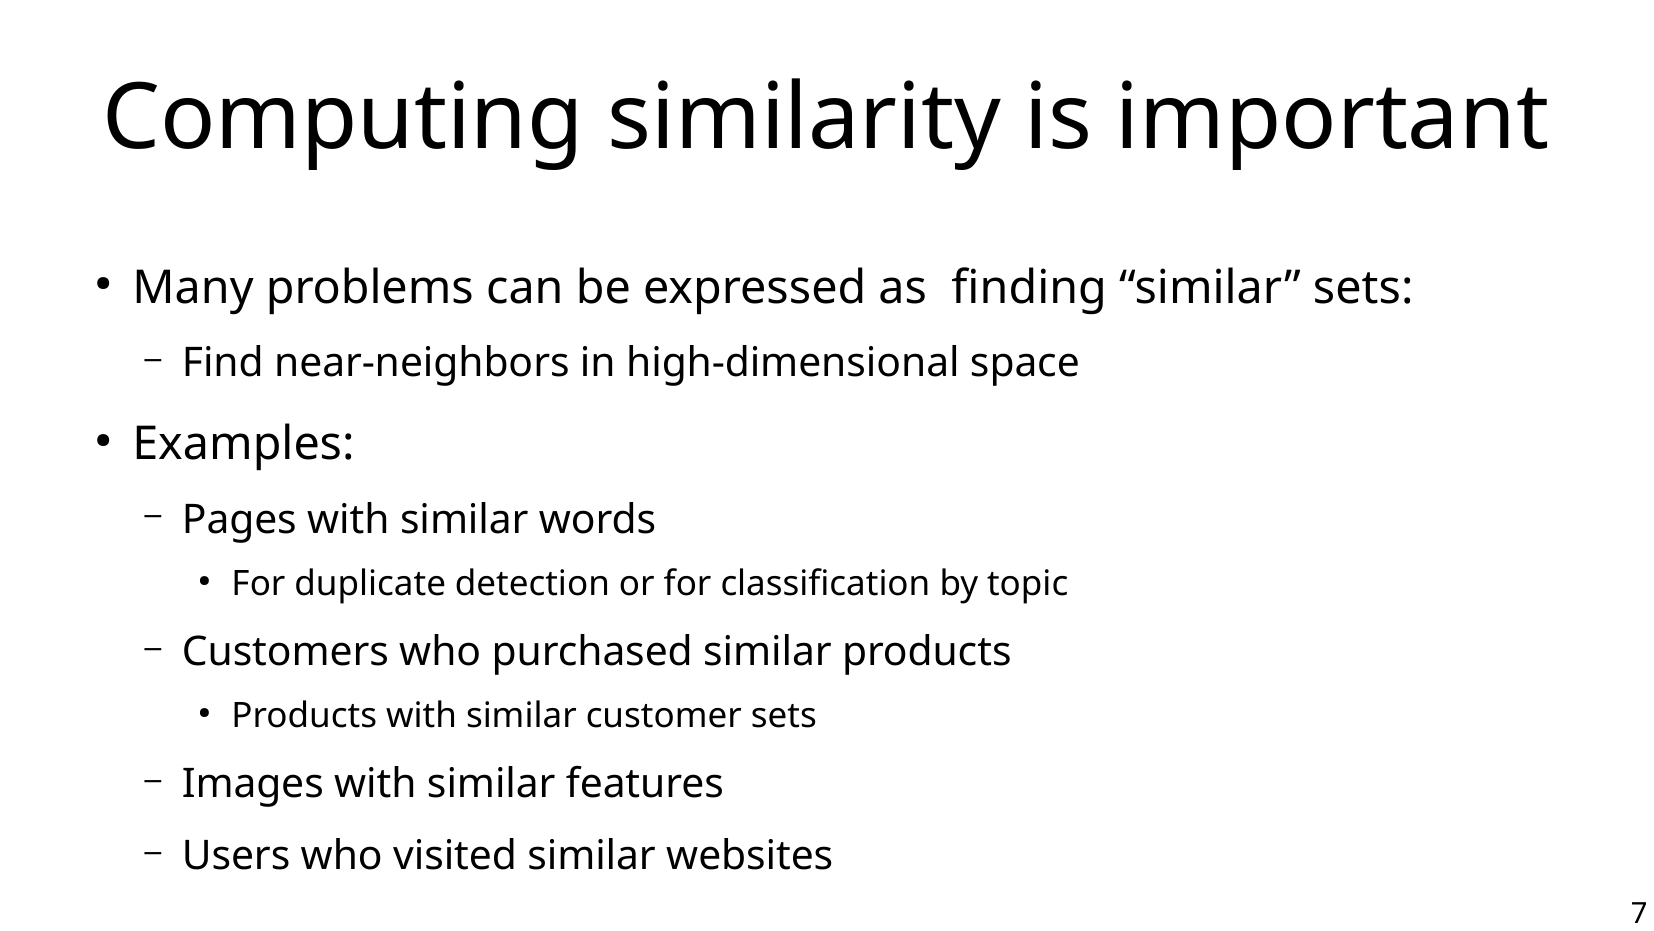

# Computing similarity is important
Many problems can be expressed as finding “similar” sets:
Find near-neighbors in high-dimensional space
Examples:
Pages with similar words
For duplicate detection or for classification by topic
Customers who purchased similar products
Products with similar customer sets
Images with similar features
Users who visited similar websites
7